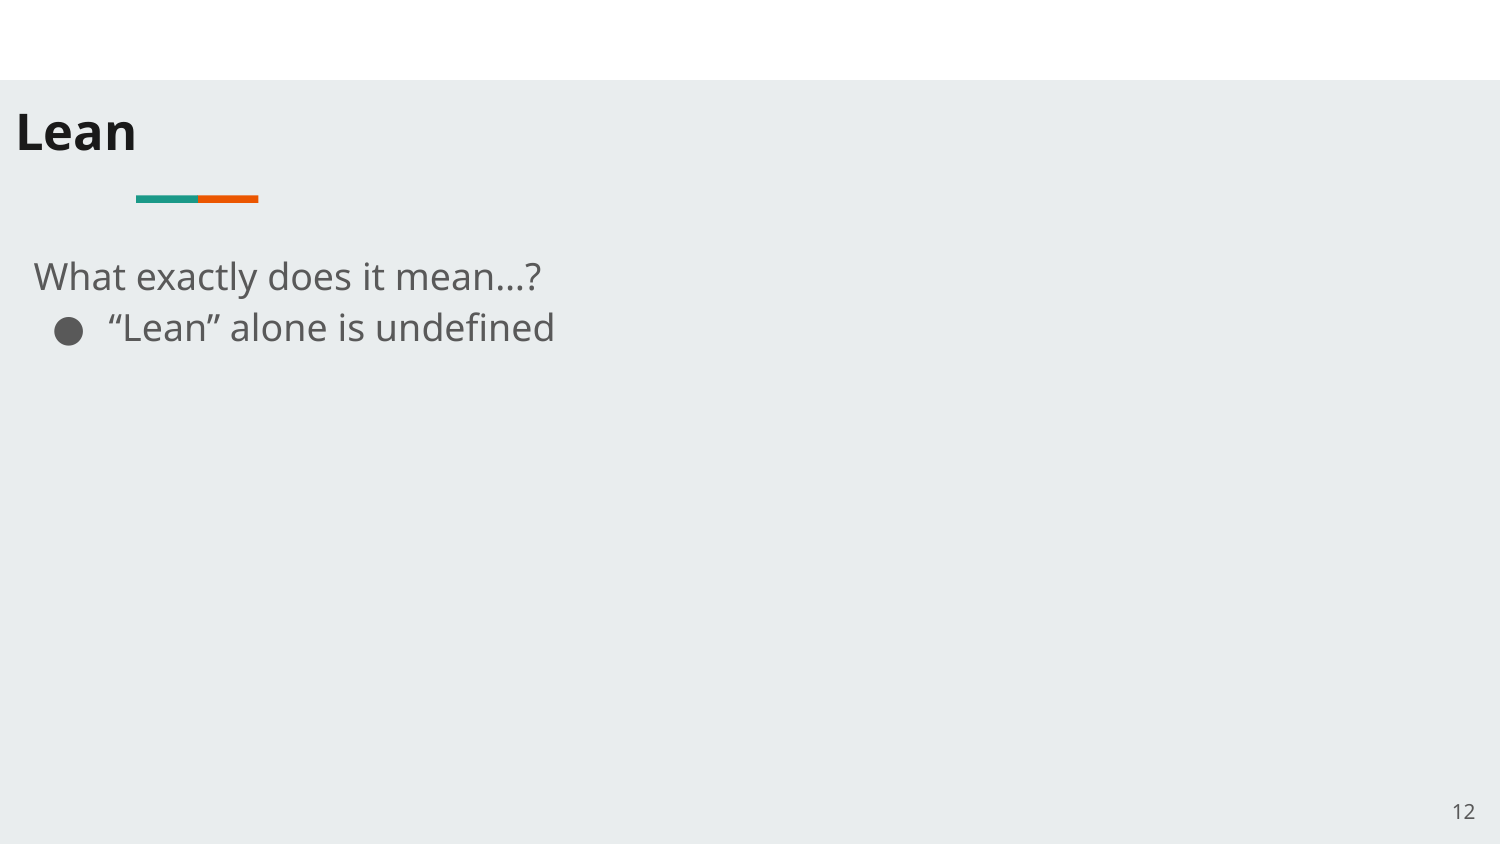

# Lean
What exactly does it mean…?
“Lean” alone is undefined